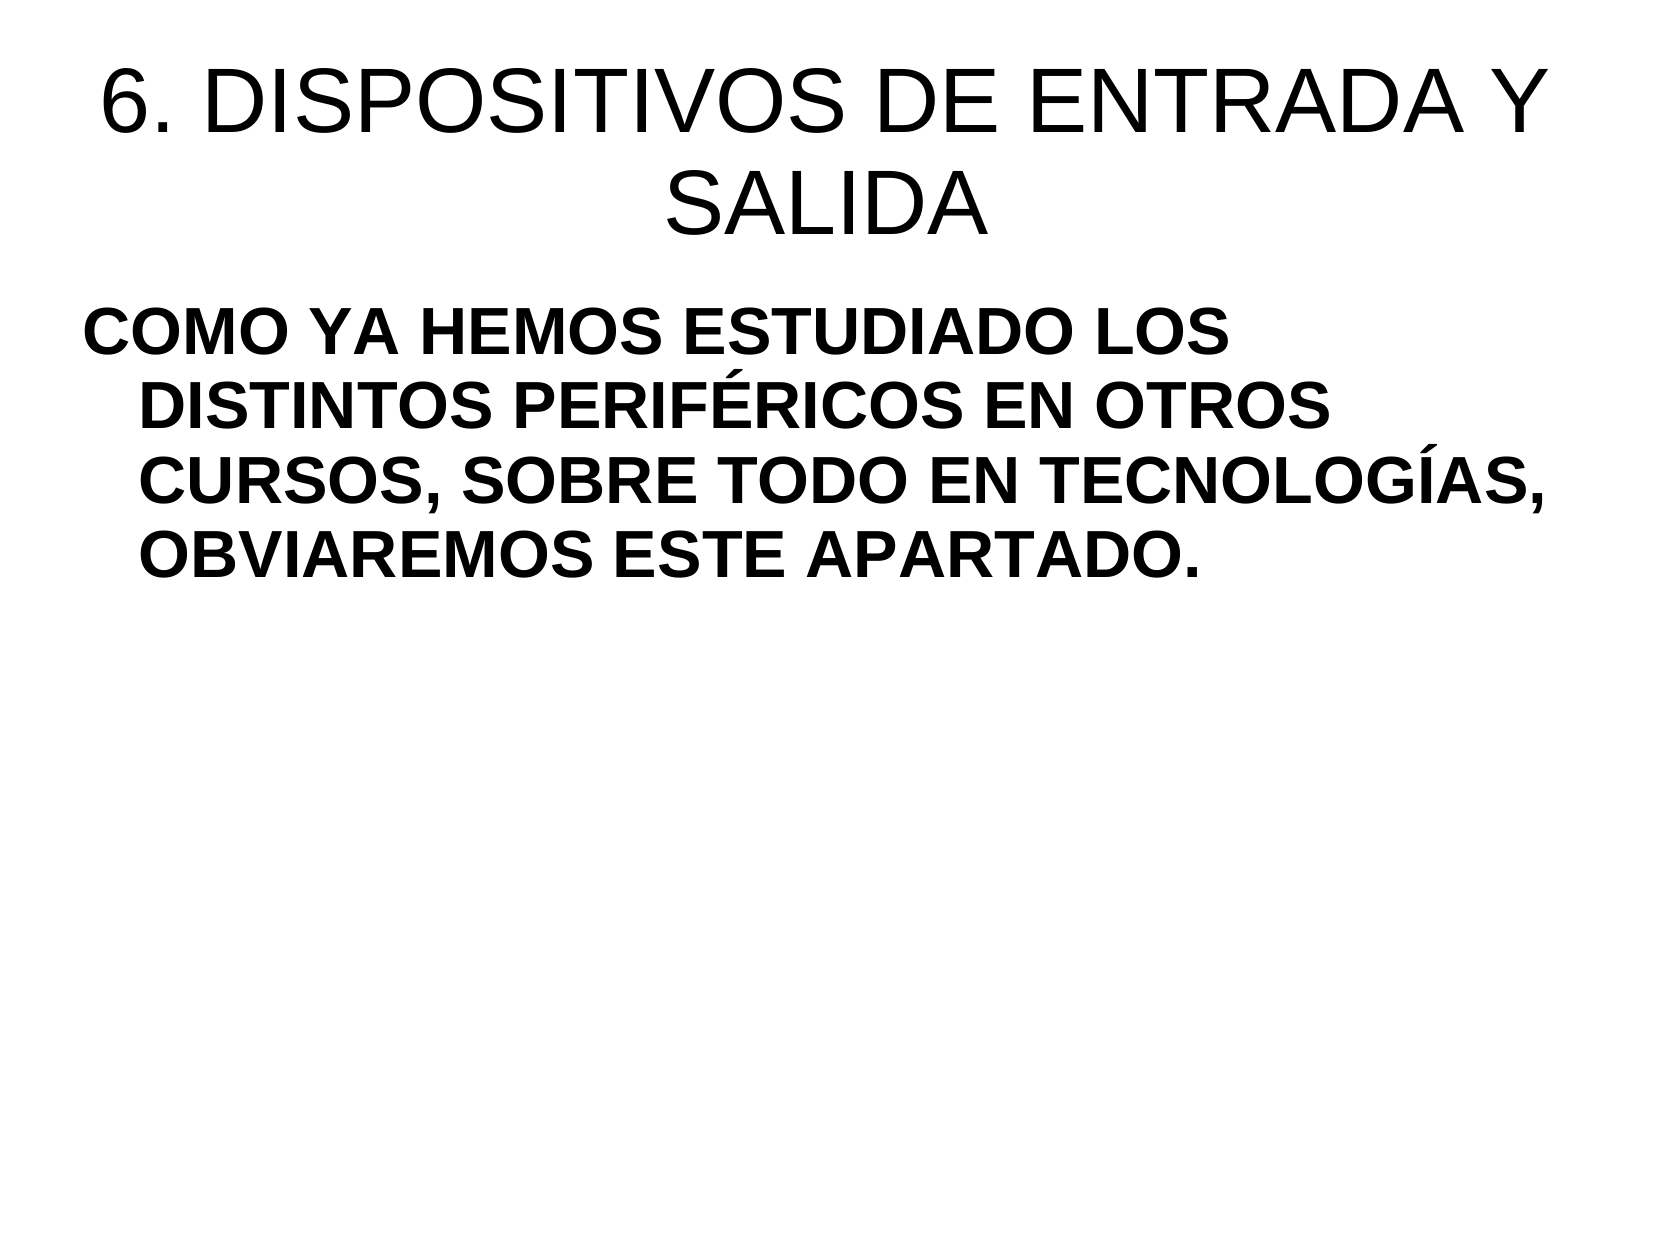

# 6. DISPOSITIVOS DE ENTRADA Y SALIDA
COMO YA HEMOS ESTUDIADO LOS DISTINTOS PERIFÉRICOS EN OTROS CURSOS, SOBRE TODO EN TECNOLOGÍAS, OBVIAREMOS ESTE APARTADO.